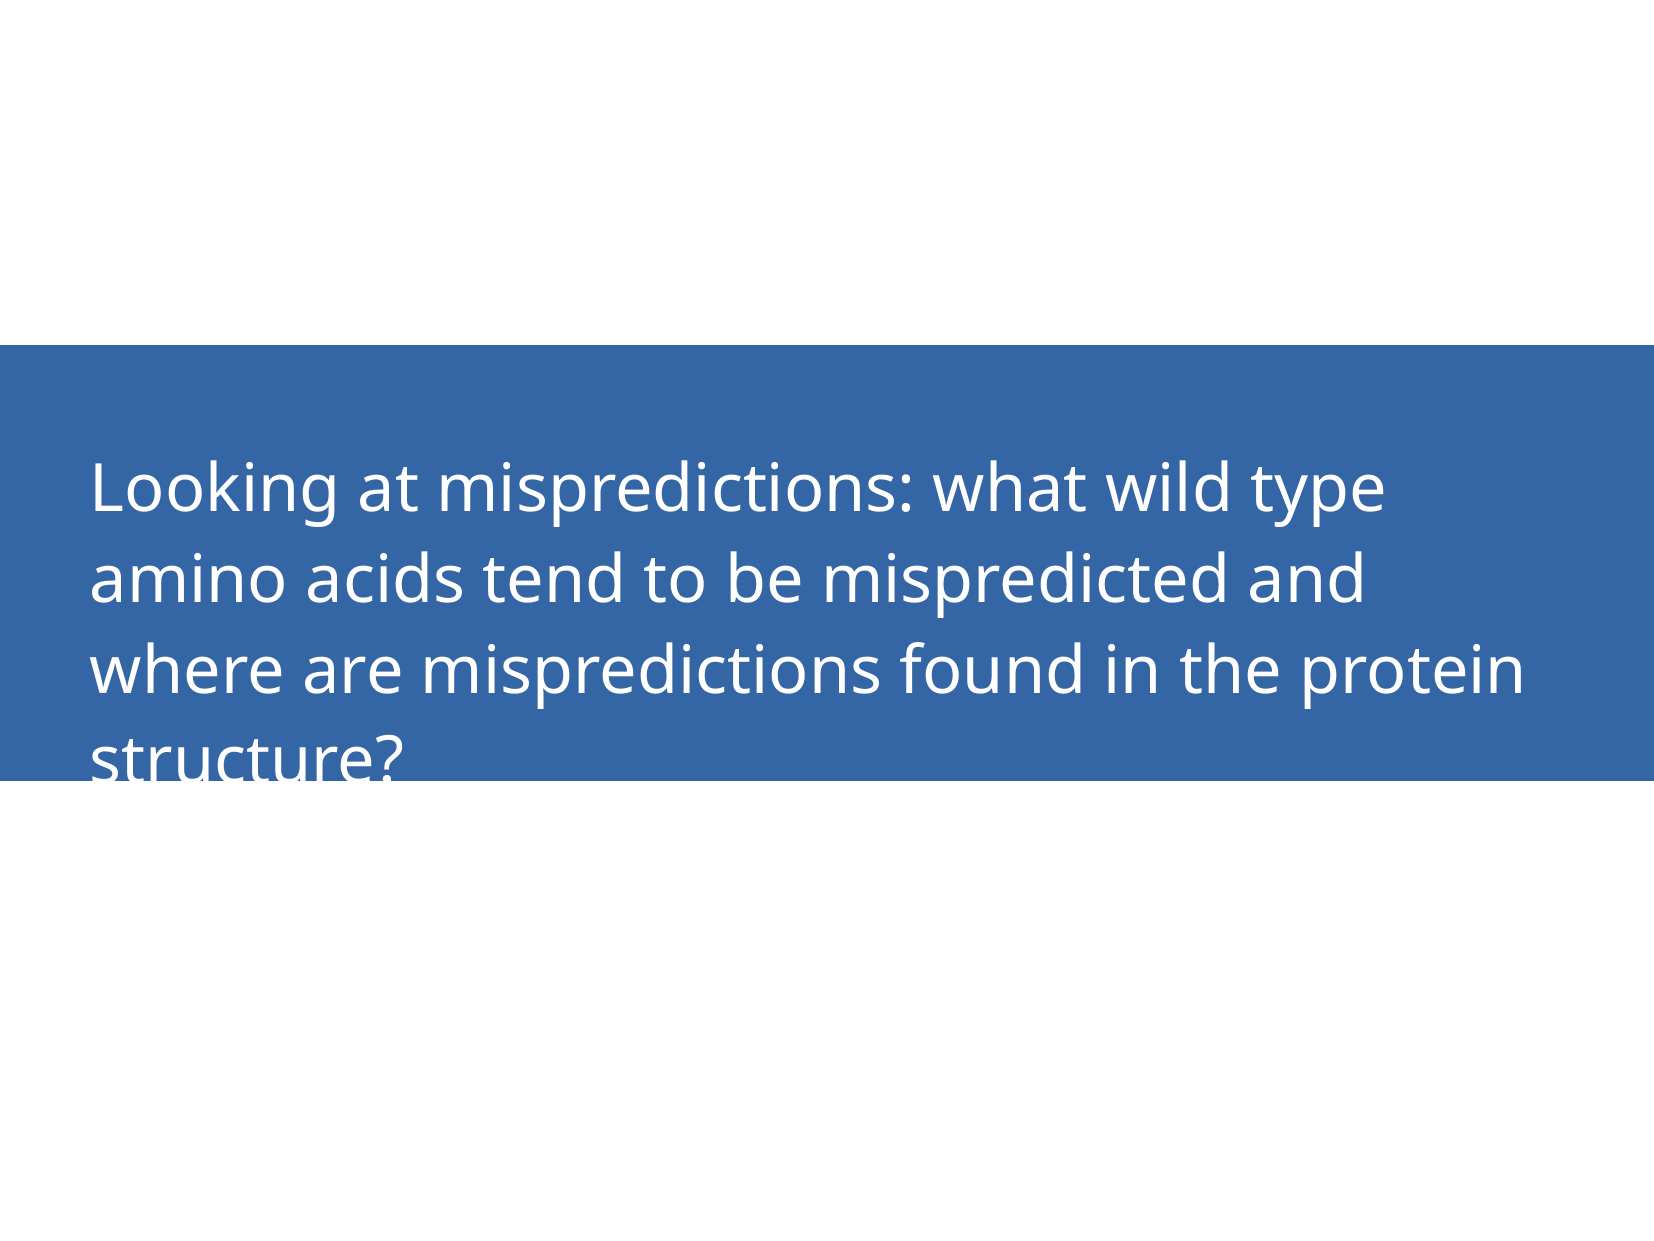

Looking at mispredictions: what wild type amino acids tend to be mispredicted and where are mispredictions found in the protein structure?